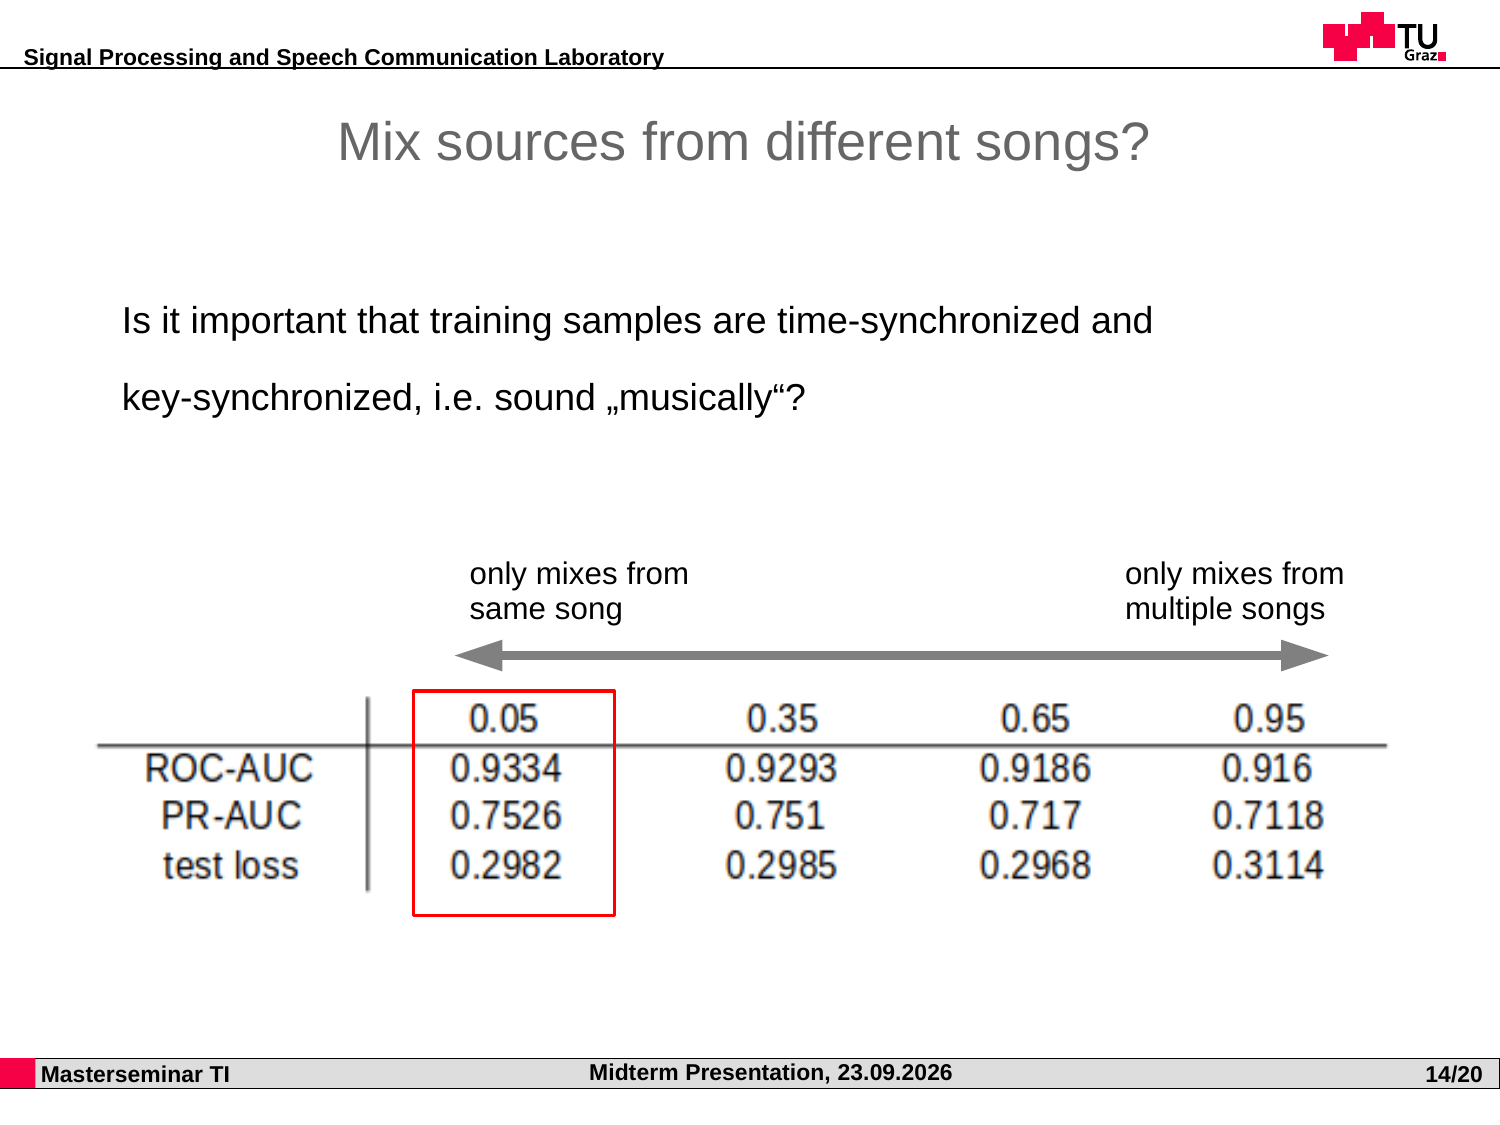

# Mix sources from different songs?
Is it important that training samples are time-synchronized and
key-synchronized, i.e. sound „musically“?
only mixes from same song
only mixes from multiple songs